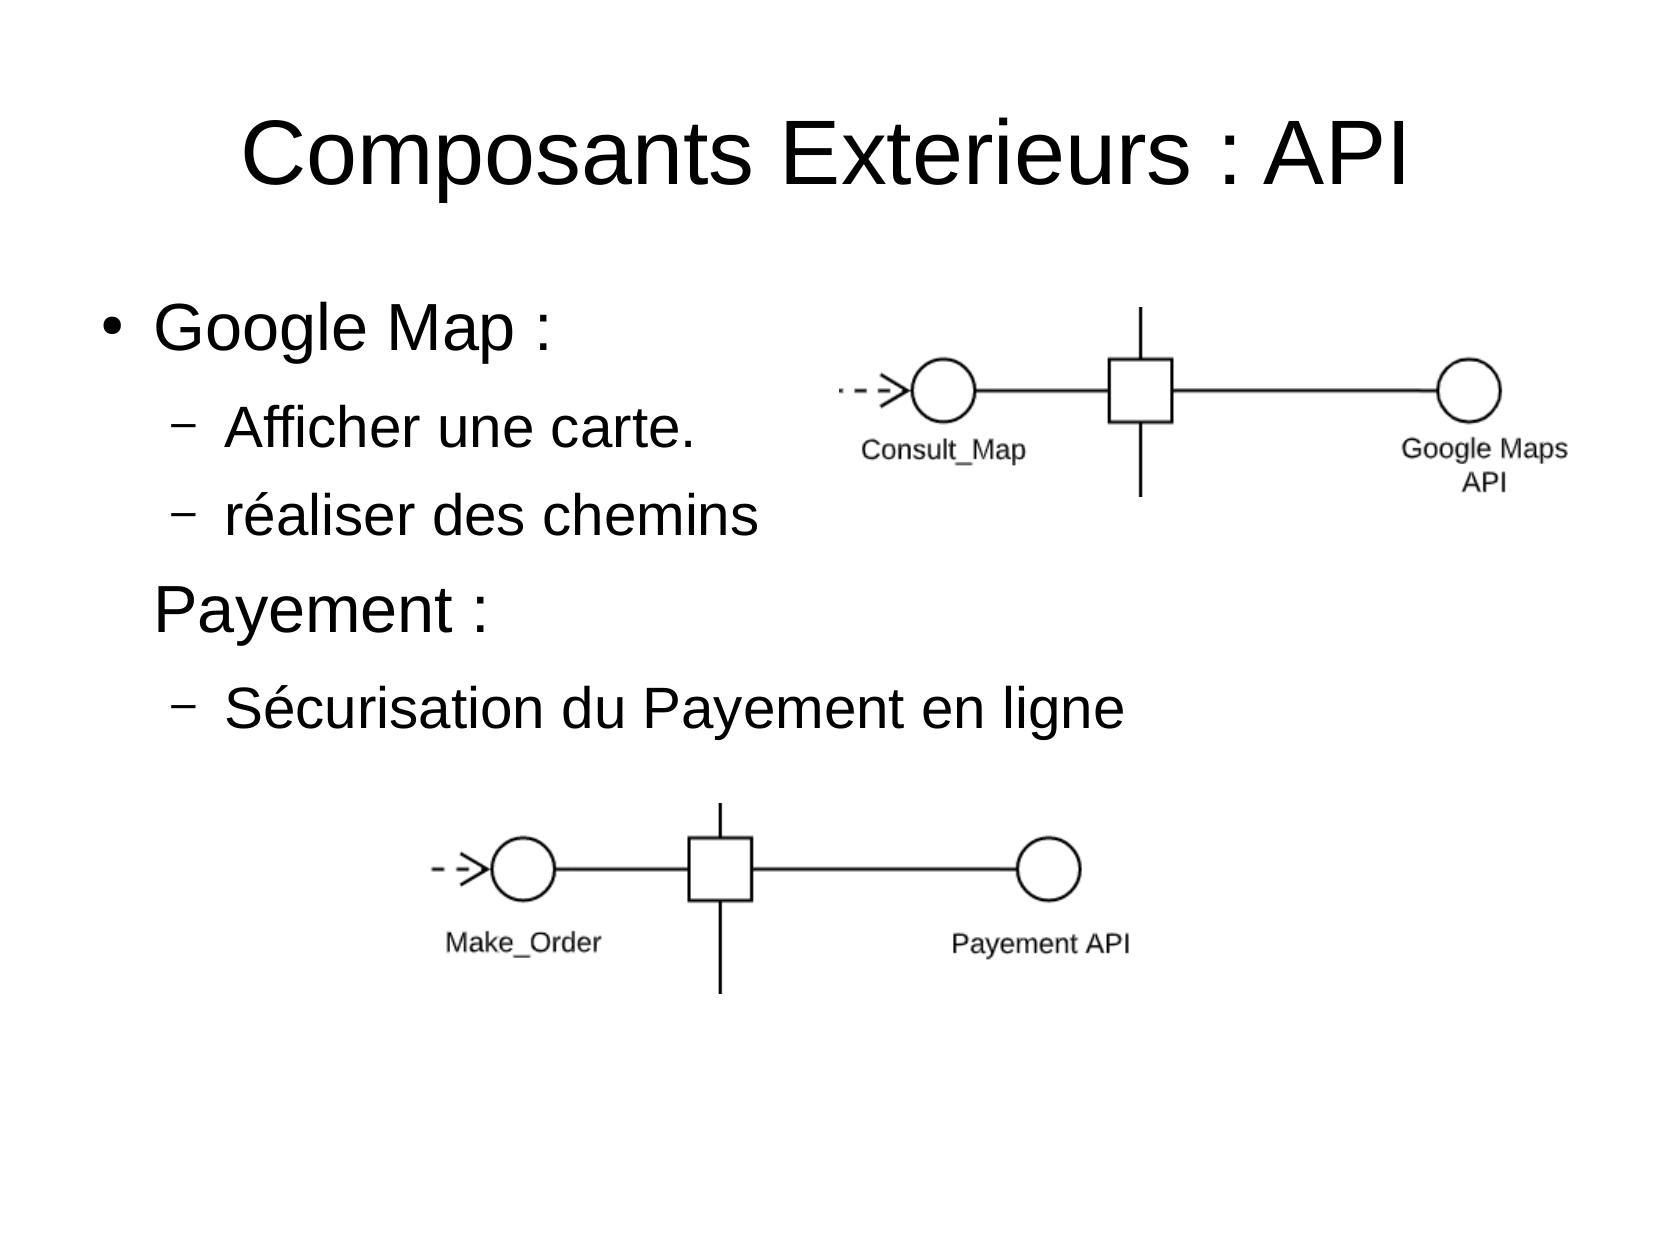

# Composants Exterieurs : API
Google Map :
Afficher une carte.
réaliser des chemins
Payement :
Sécurisation du Payement en ligne